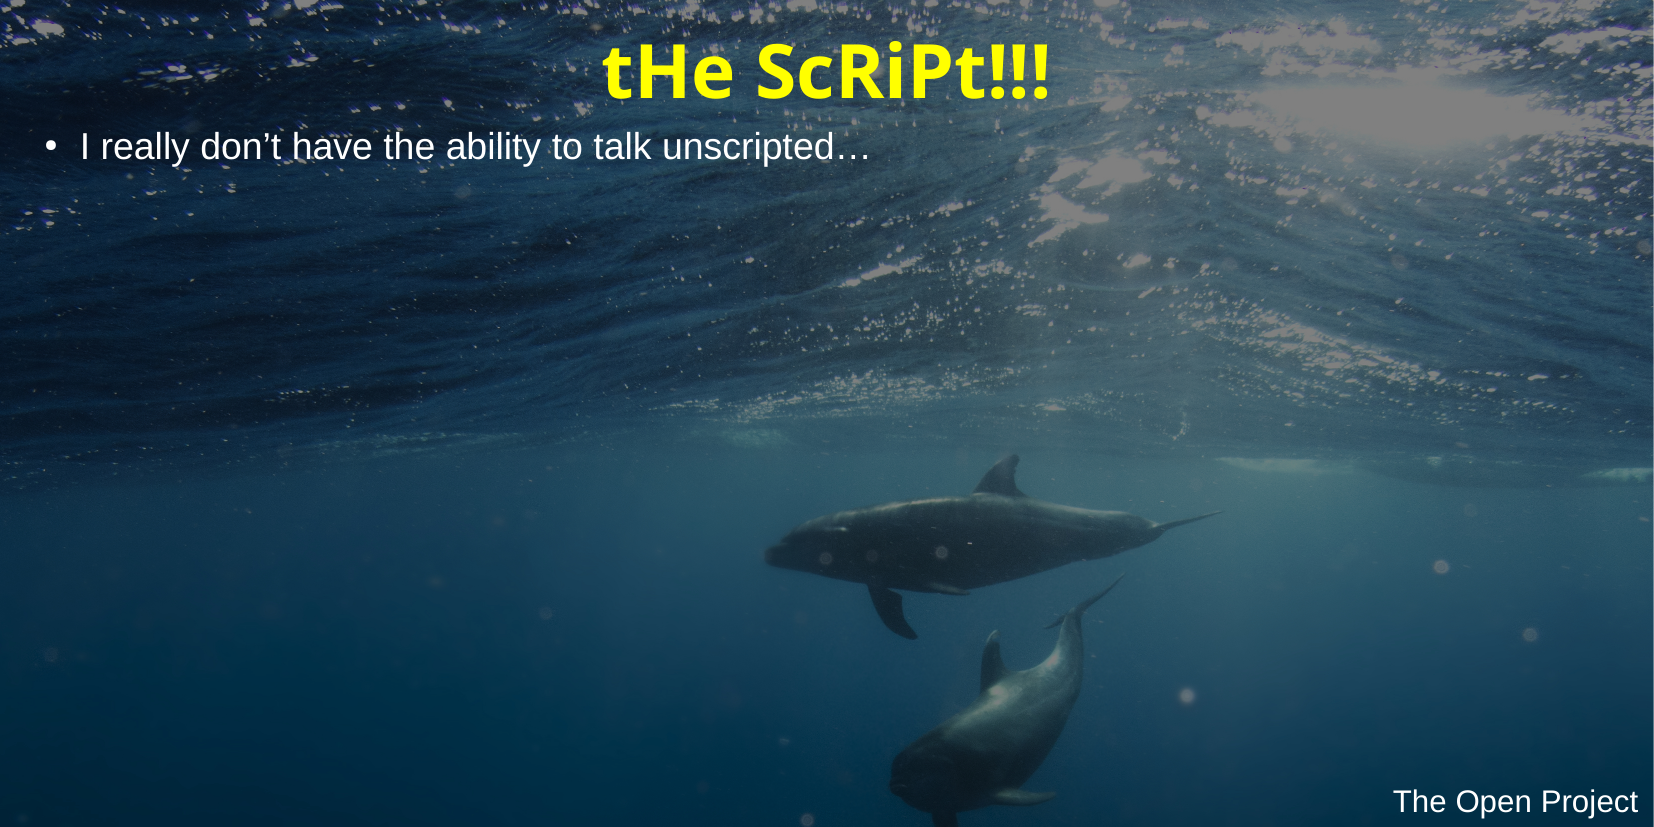

# tHe ScRiPt!!!
I really don’t have the ability to talk unscripted…
The Open Project